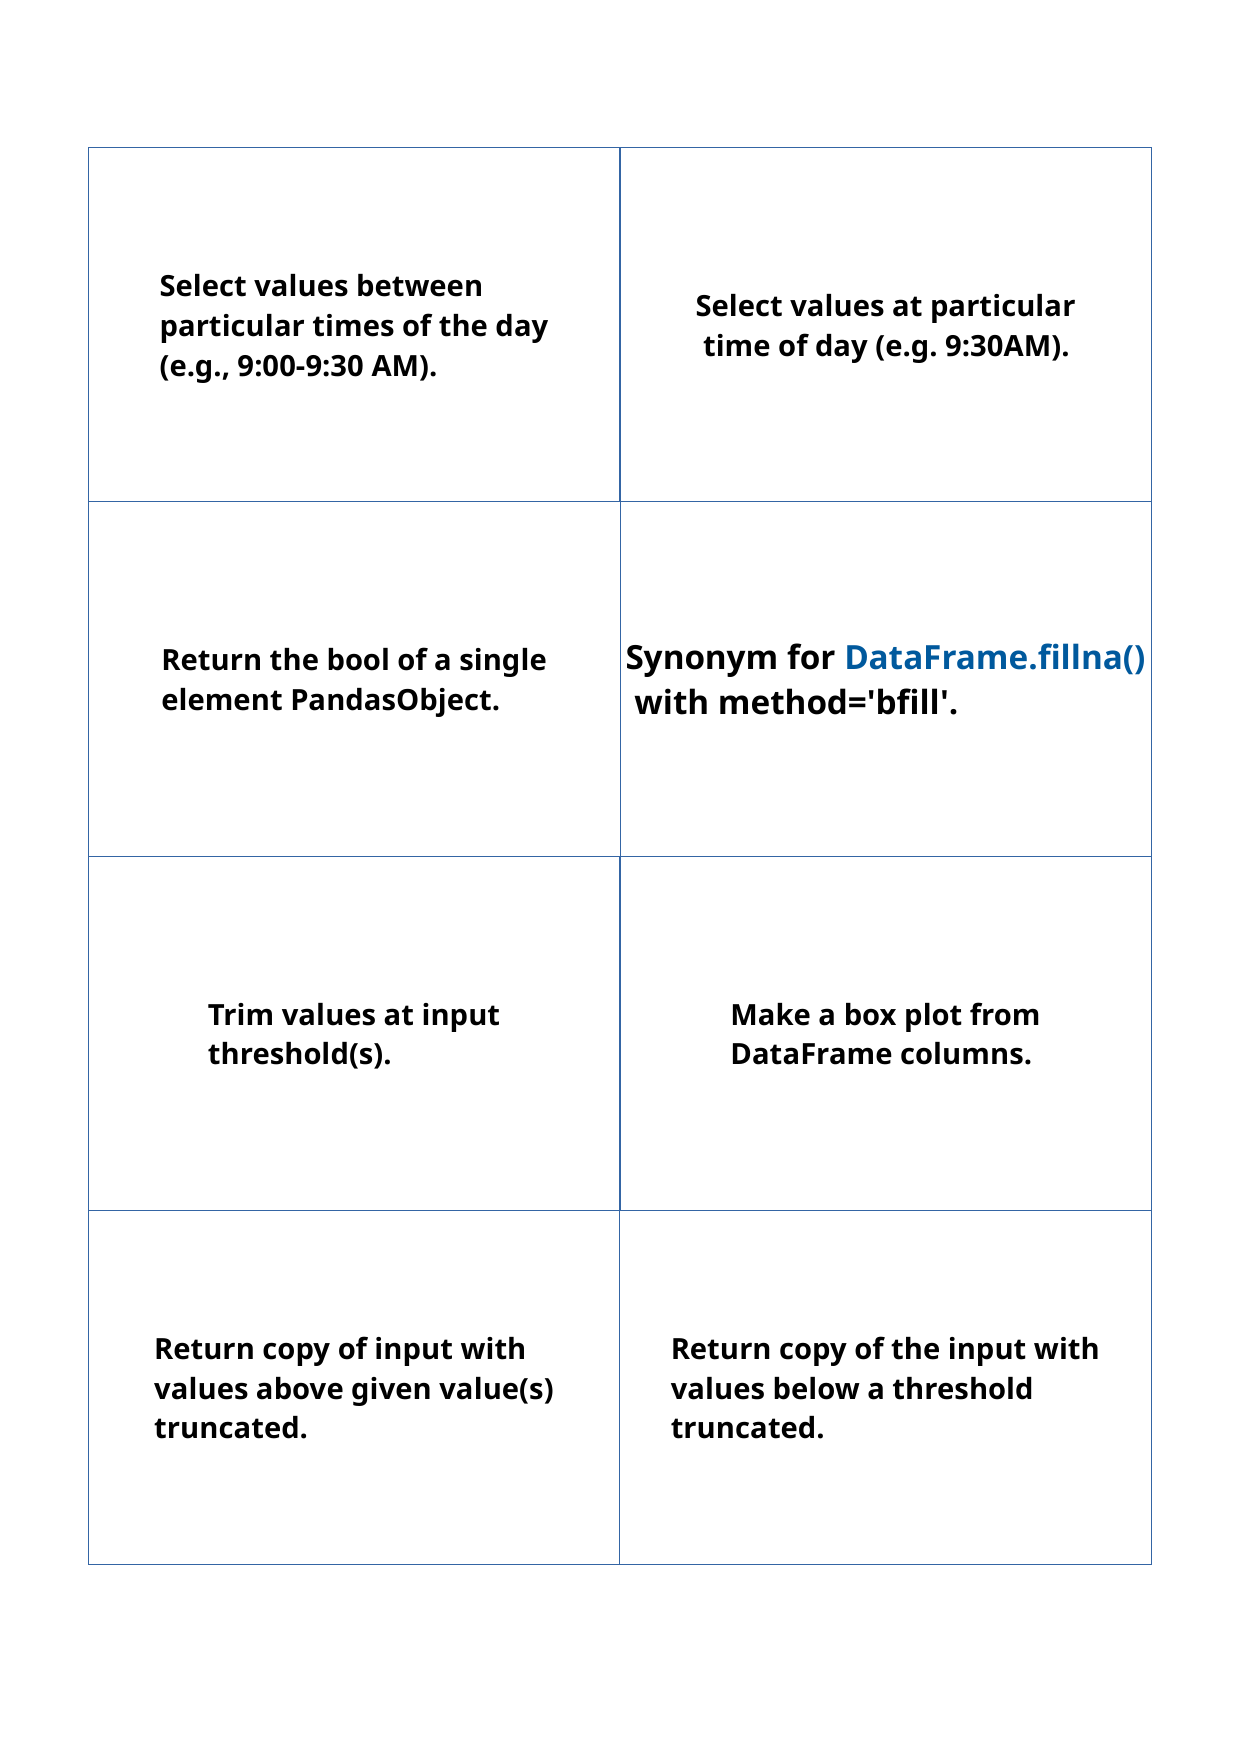

Select values between
particular times of the day
(e.g., 9:00-9:30 AM).
Select values at particular
 time of day (e.g. 9:30AM).
Return the bool of a single
element PandasObject.
Synonym for DataFrame.fillna()
 with method='bfill'.
Trim values at input
threshold(s).
Make a box plot from
DataFrame columns.
Return copy of input with
values above given value(s)
truncated.
Return copy of the input with
values below a threshold
truncated.